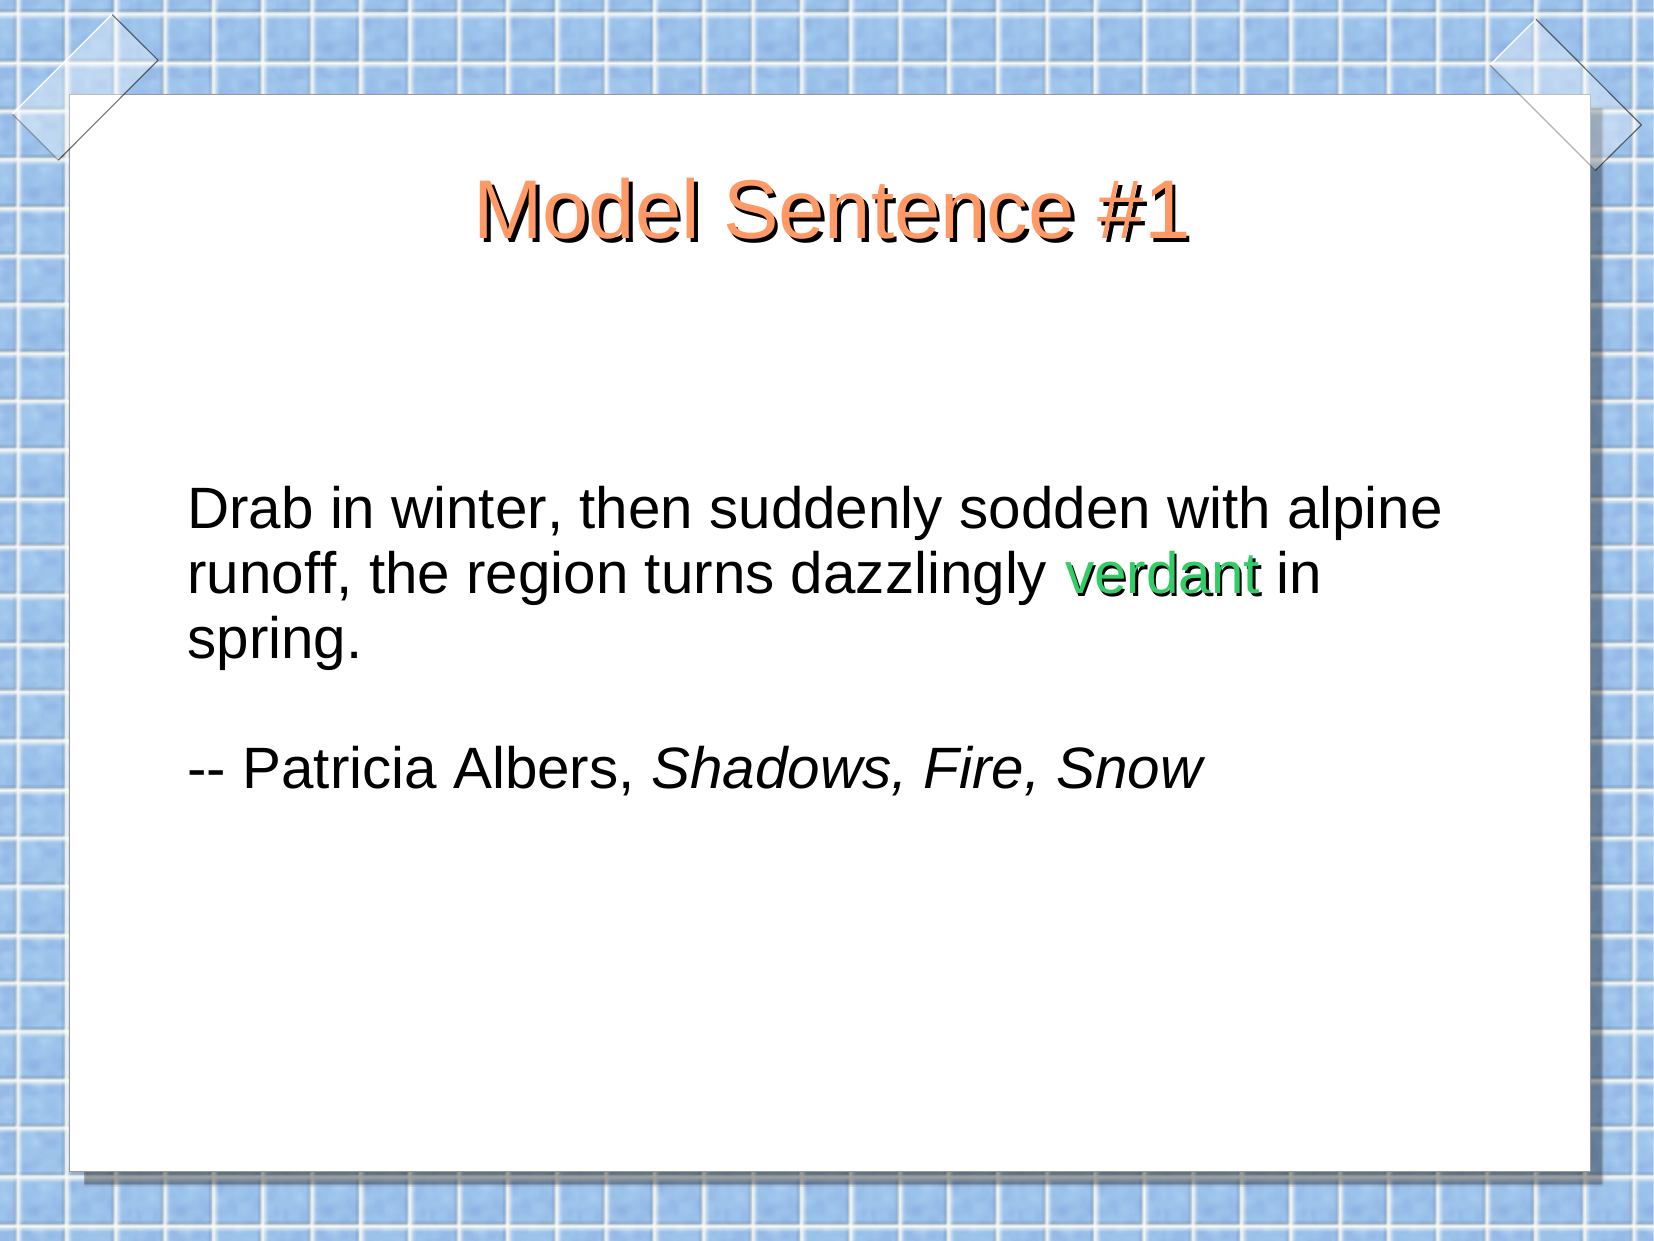

# Model Sentence #1
Drab in winter, then suddenly sodden with alpine runoff, the region turns dazzlingly verdant in spring.
-- Patricia Albers, Shadows, Fire, Snow